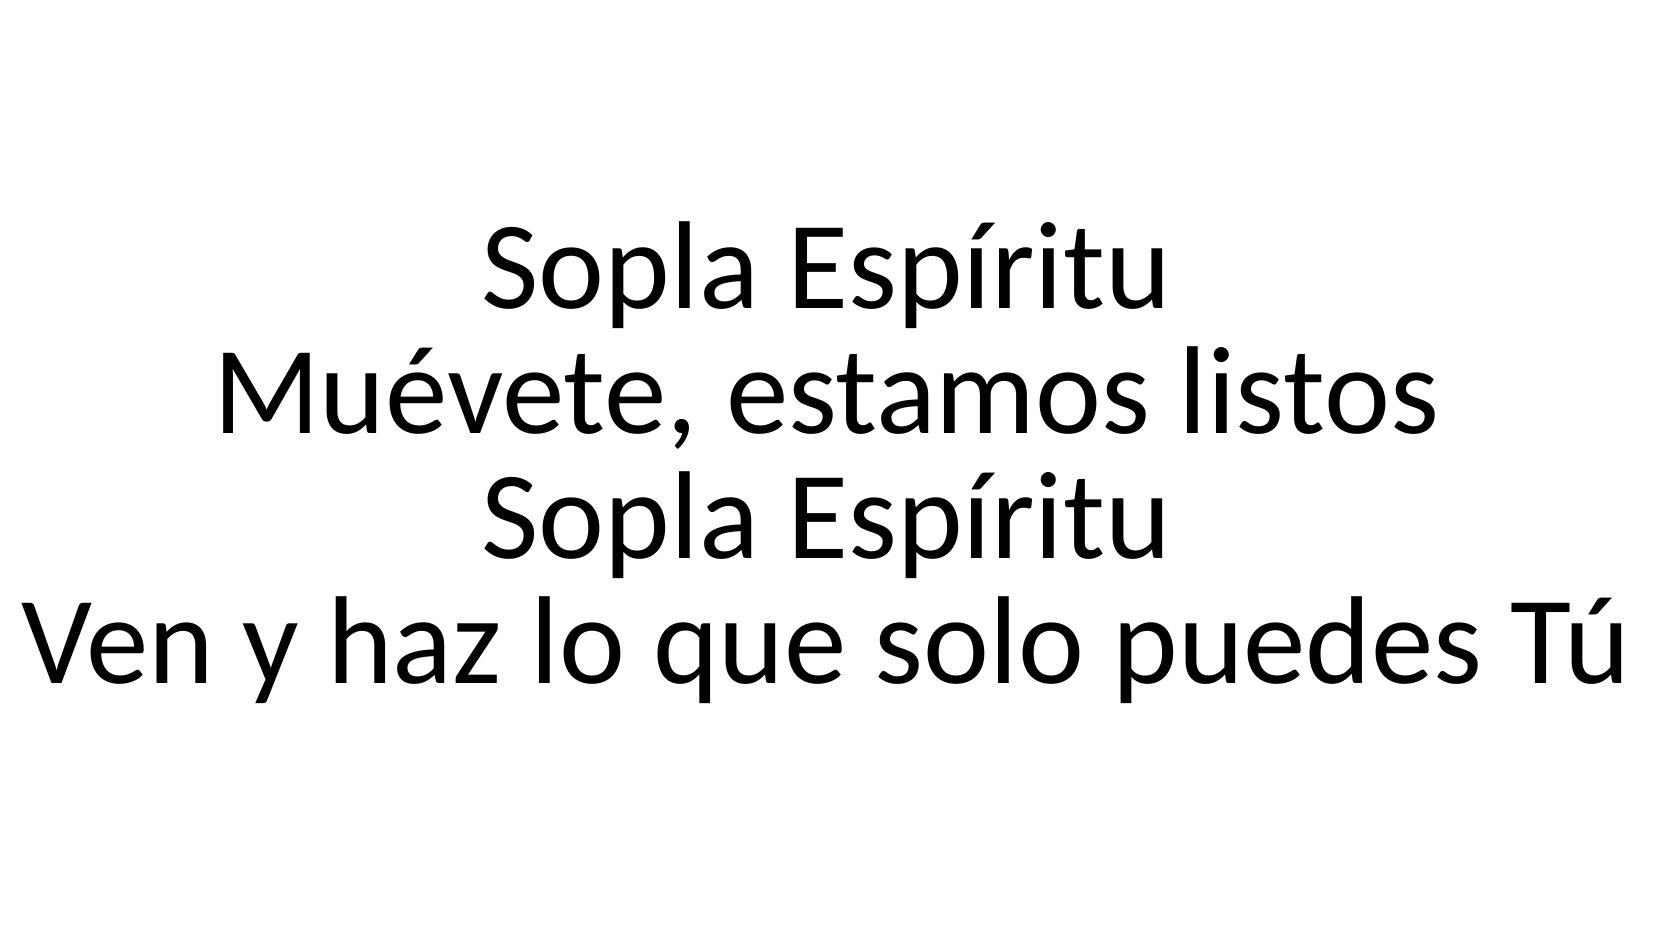

# Sopla Espíritu Muévete, estamos listos Sopla Espíritu Ven y haz lo que solo puedes Tú